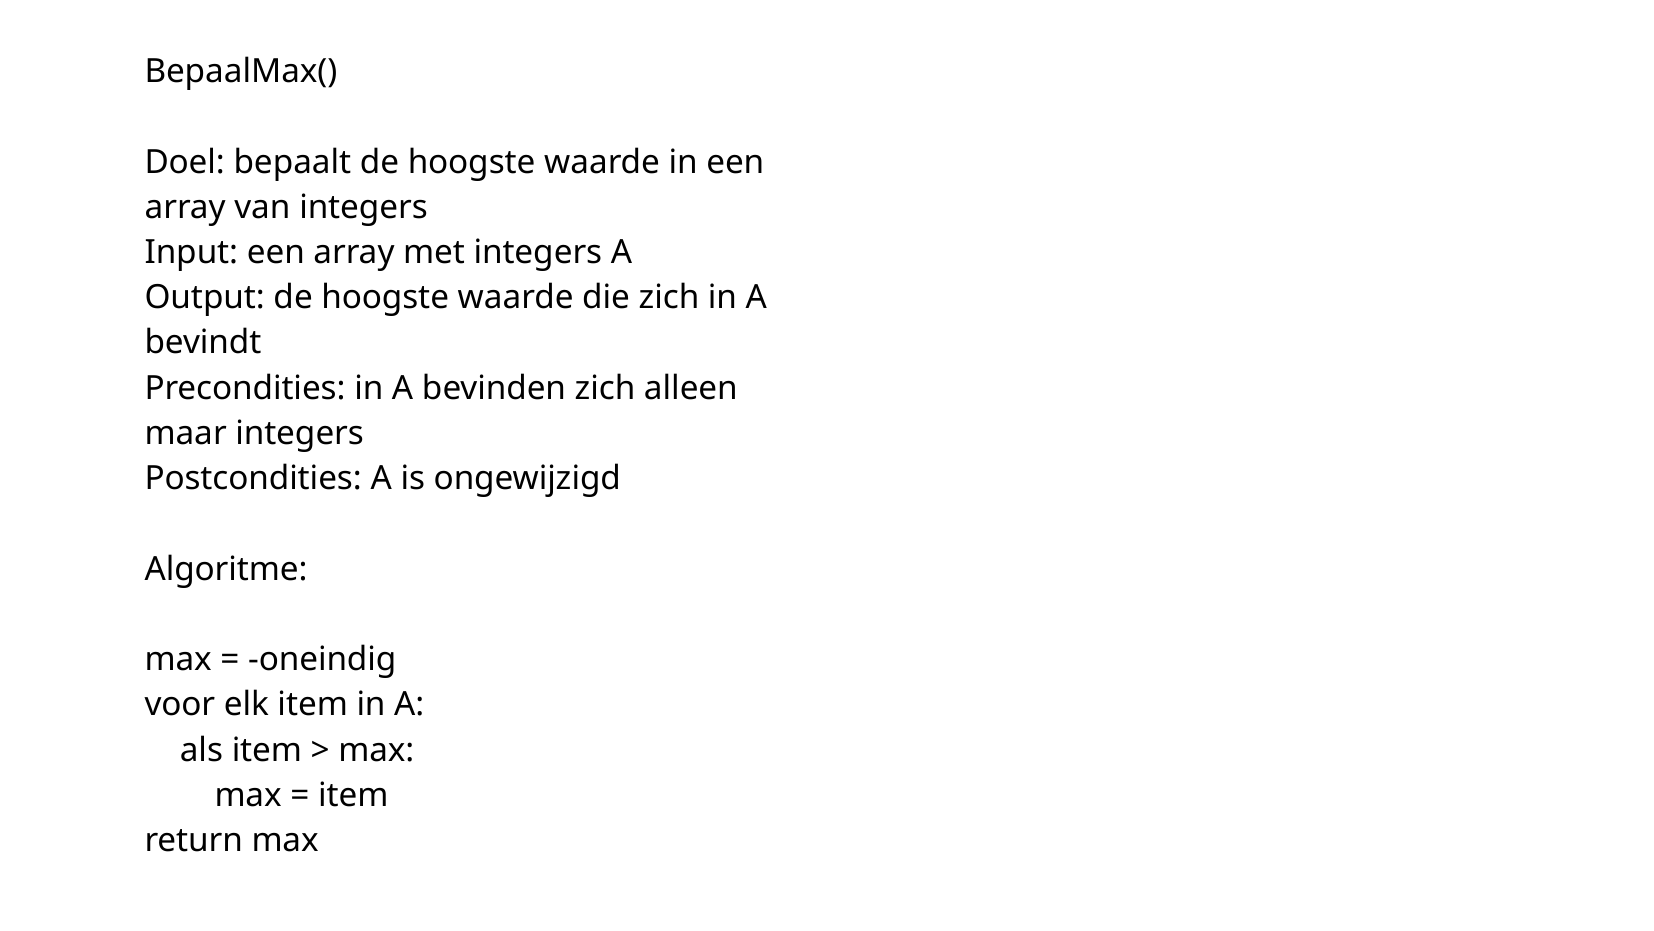

BepaalMax()
Doel: bepaalt de hoogste waarde in een array van integers
Input: een array met integers A
Output: de hoogste waarde die zich in A bevindt
Precondities: in A bevinden zich alleen maar integers
Postcondities: A is ongewijzigd
Algoritme:
max = -oneindig
voor elk item in A:
 als item > max:
 max = item
return max